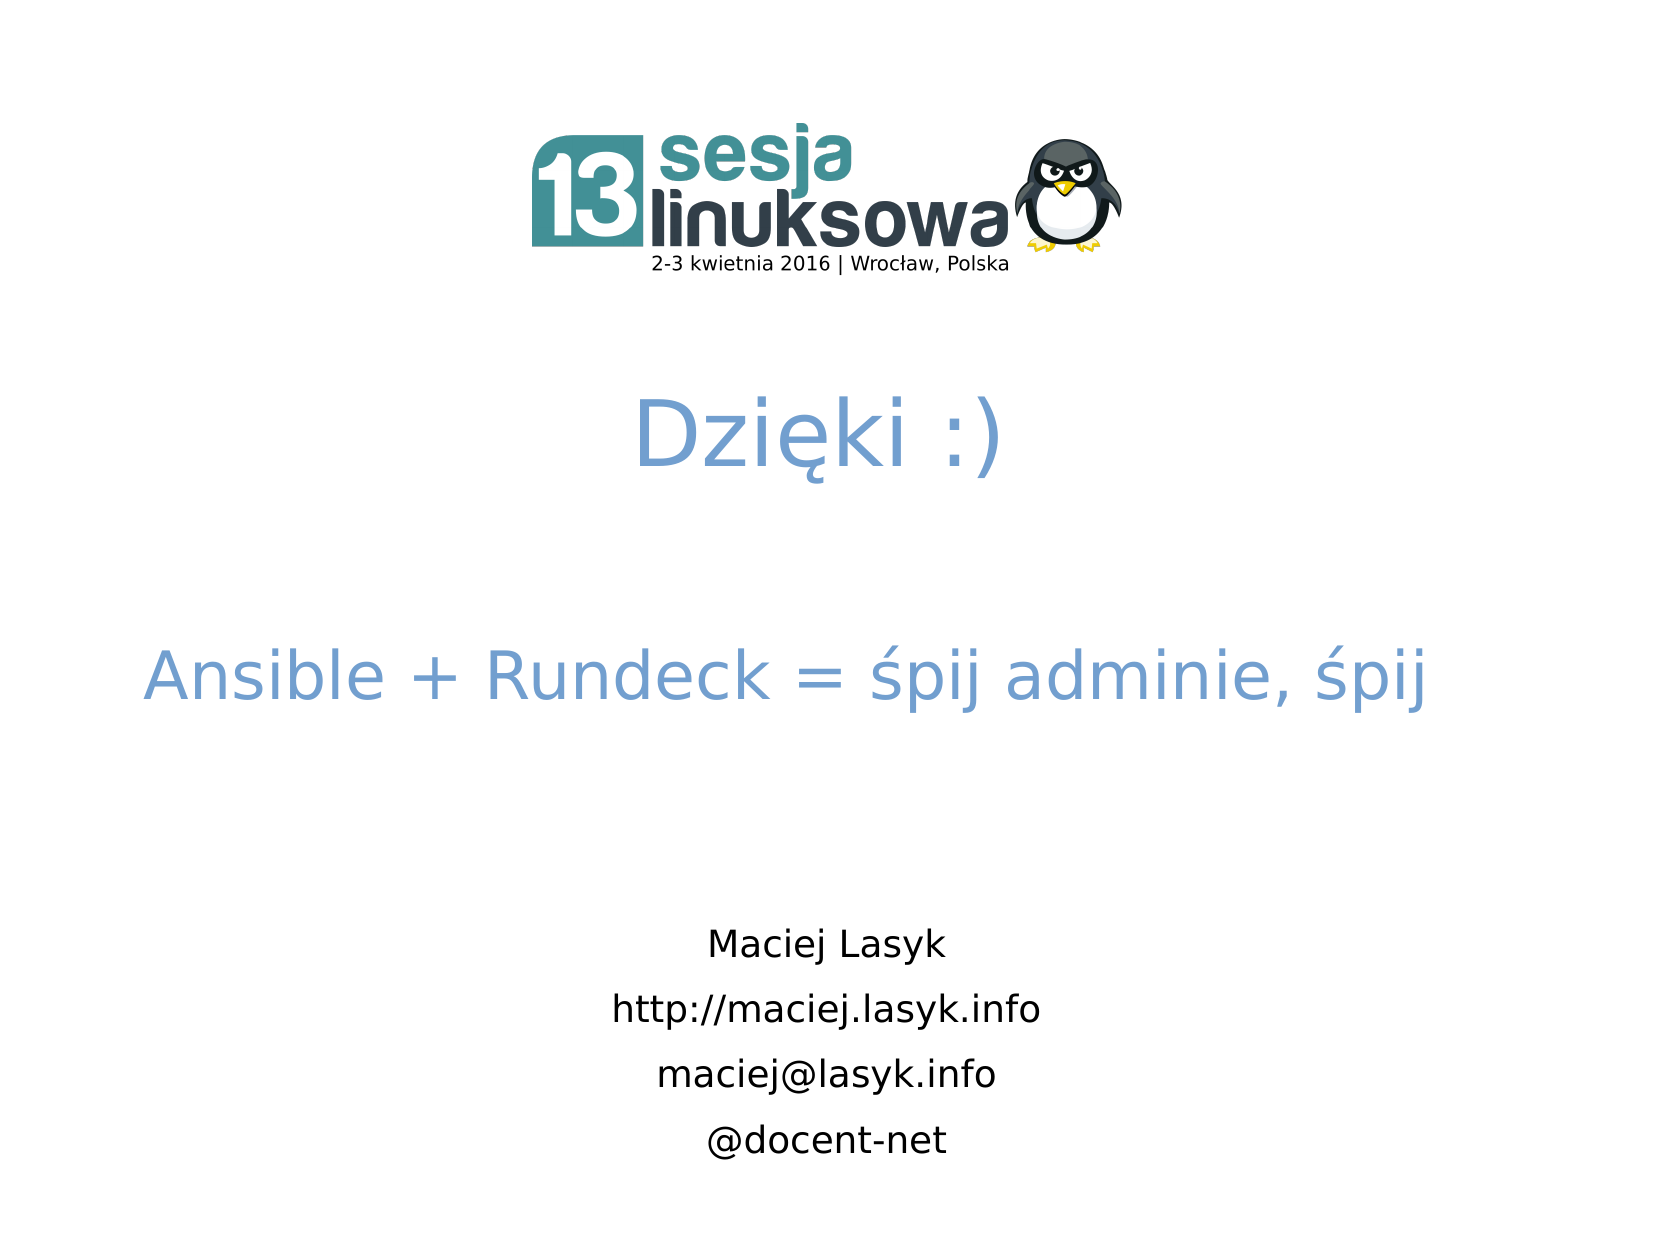

Dzięki :)
Ansible + Rundeck = śpij adminie, śpij
Maciej Lasyk
http://maciej.lasyk.info
maciej@lasyk.info
@docent-net